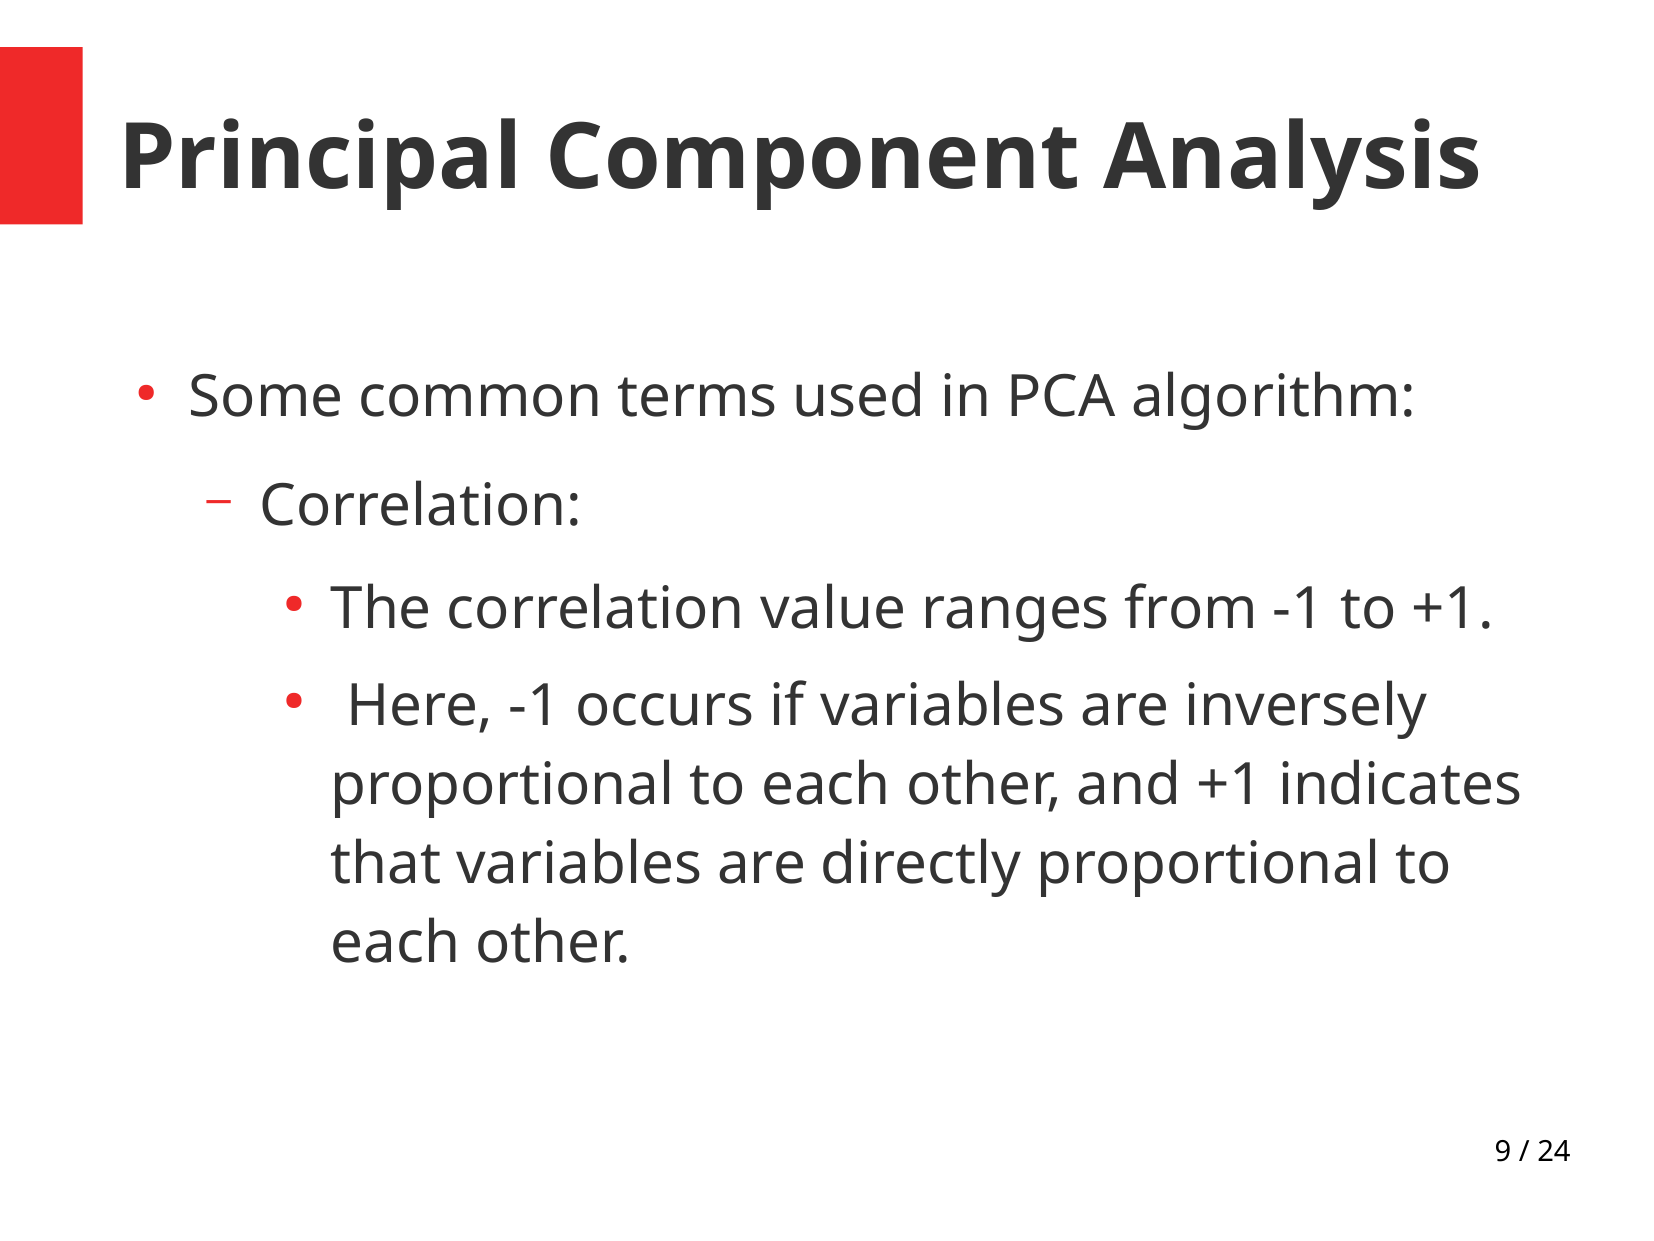

# Principal Component Analysis
Some common terms used in PCA algorithm:
Correlation:
The correlation value ranges from -1 to +1.
 Here, -1 occurs if variables are inversely proportional to each other, and +1 indicates that variables are directly proportional to each other.
9